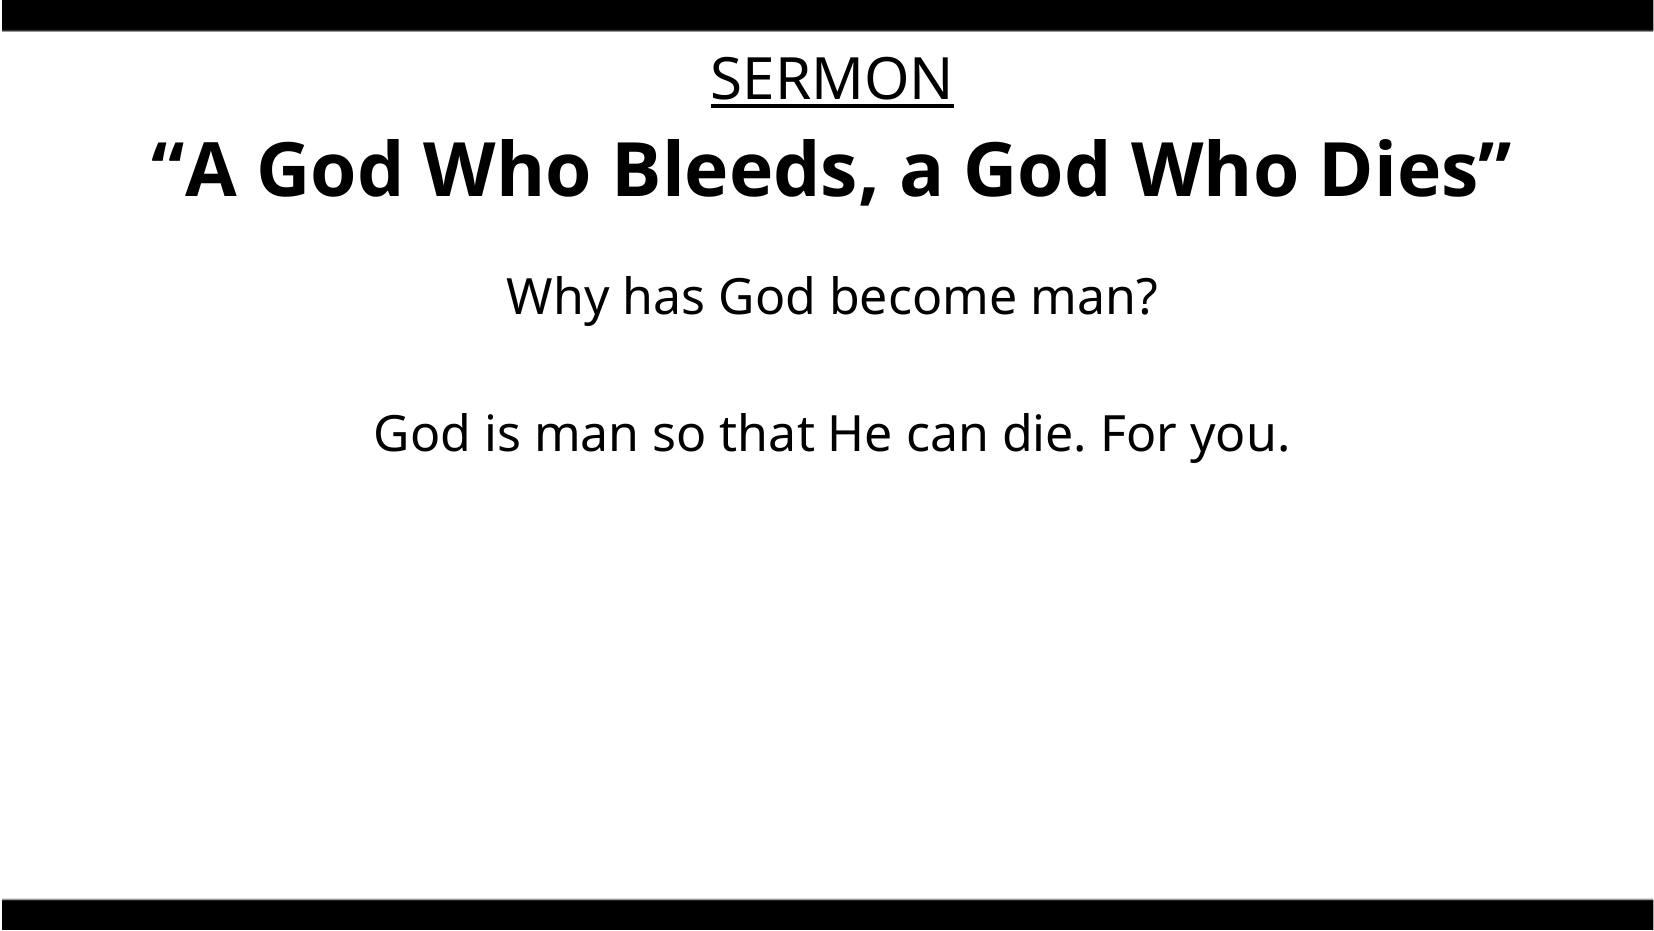

Sermon
“A God Who Bleeds, a God Who Dies”
Why has God become man?
God is man so that He can die. For you.